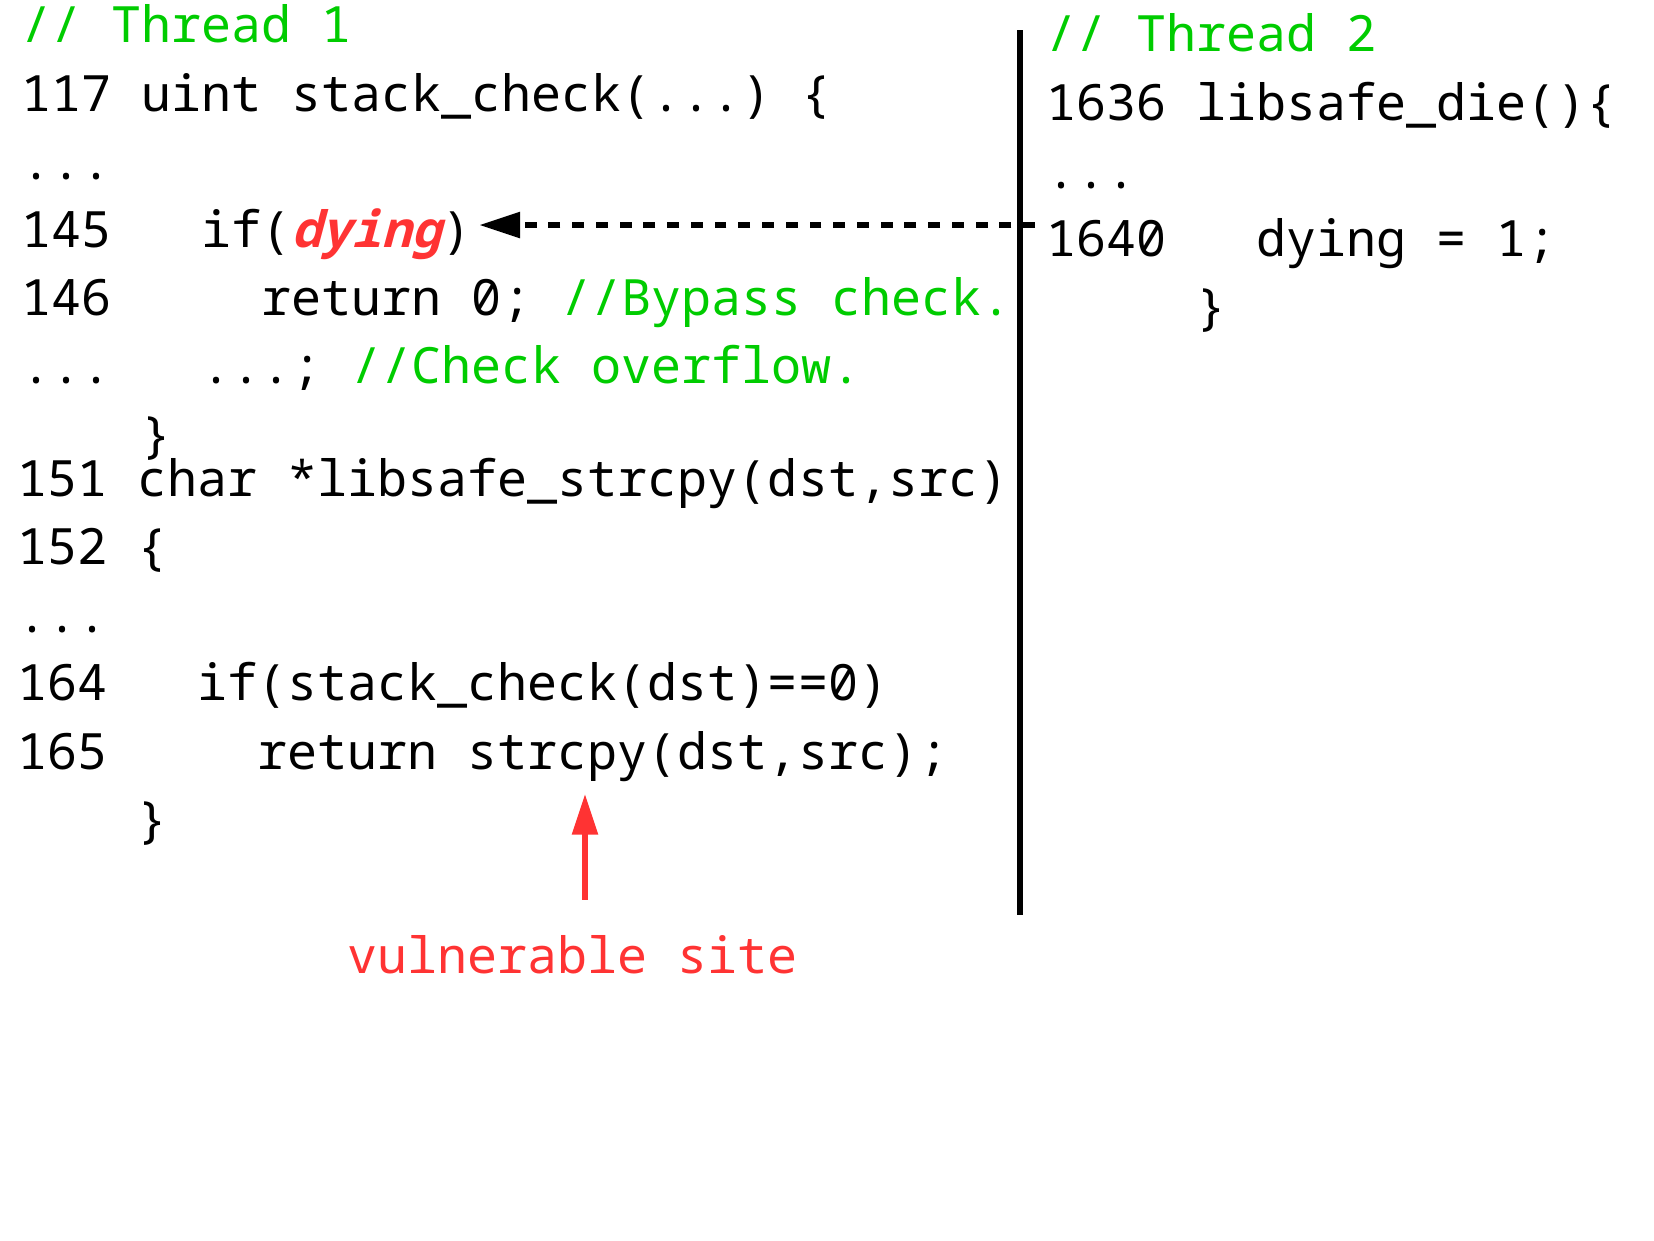

// Thread 2
1636 libsafe_die(){
...
1640 dying = 1;
 }
// Thread 1
117 uint stack_check(...) {
...
145 if(dying)
146 return 0; //Bypass check.
... ...; //Check overflow.
 }
# 151 char *libsafe_strcpy(dst,src)
152 {
...
164 if(stack_check(dst)==0)
165 return strcpy(dst,src);
 }
 vulnerable site